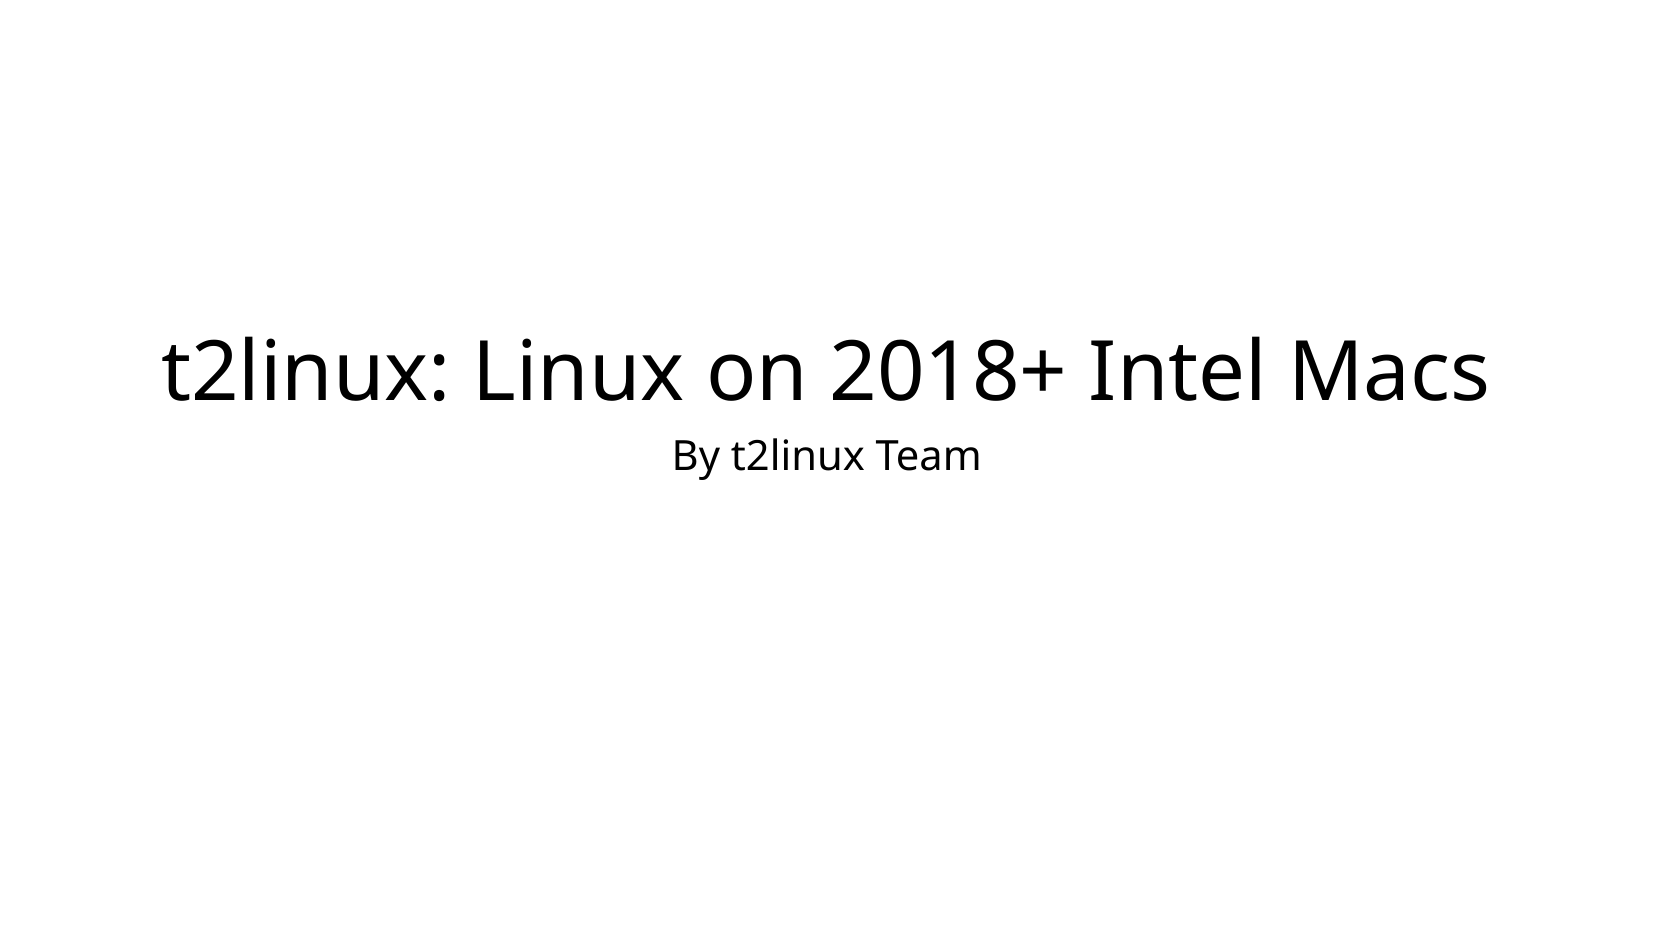

# t2linux: Linux on 2018+ Intel Macs
By t2linux Team